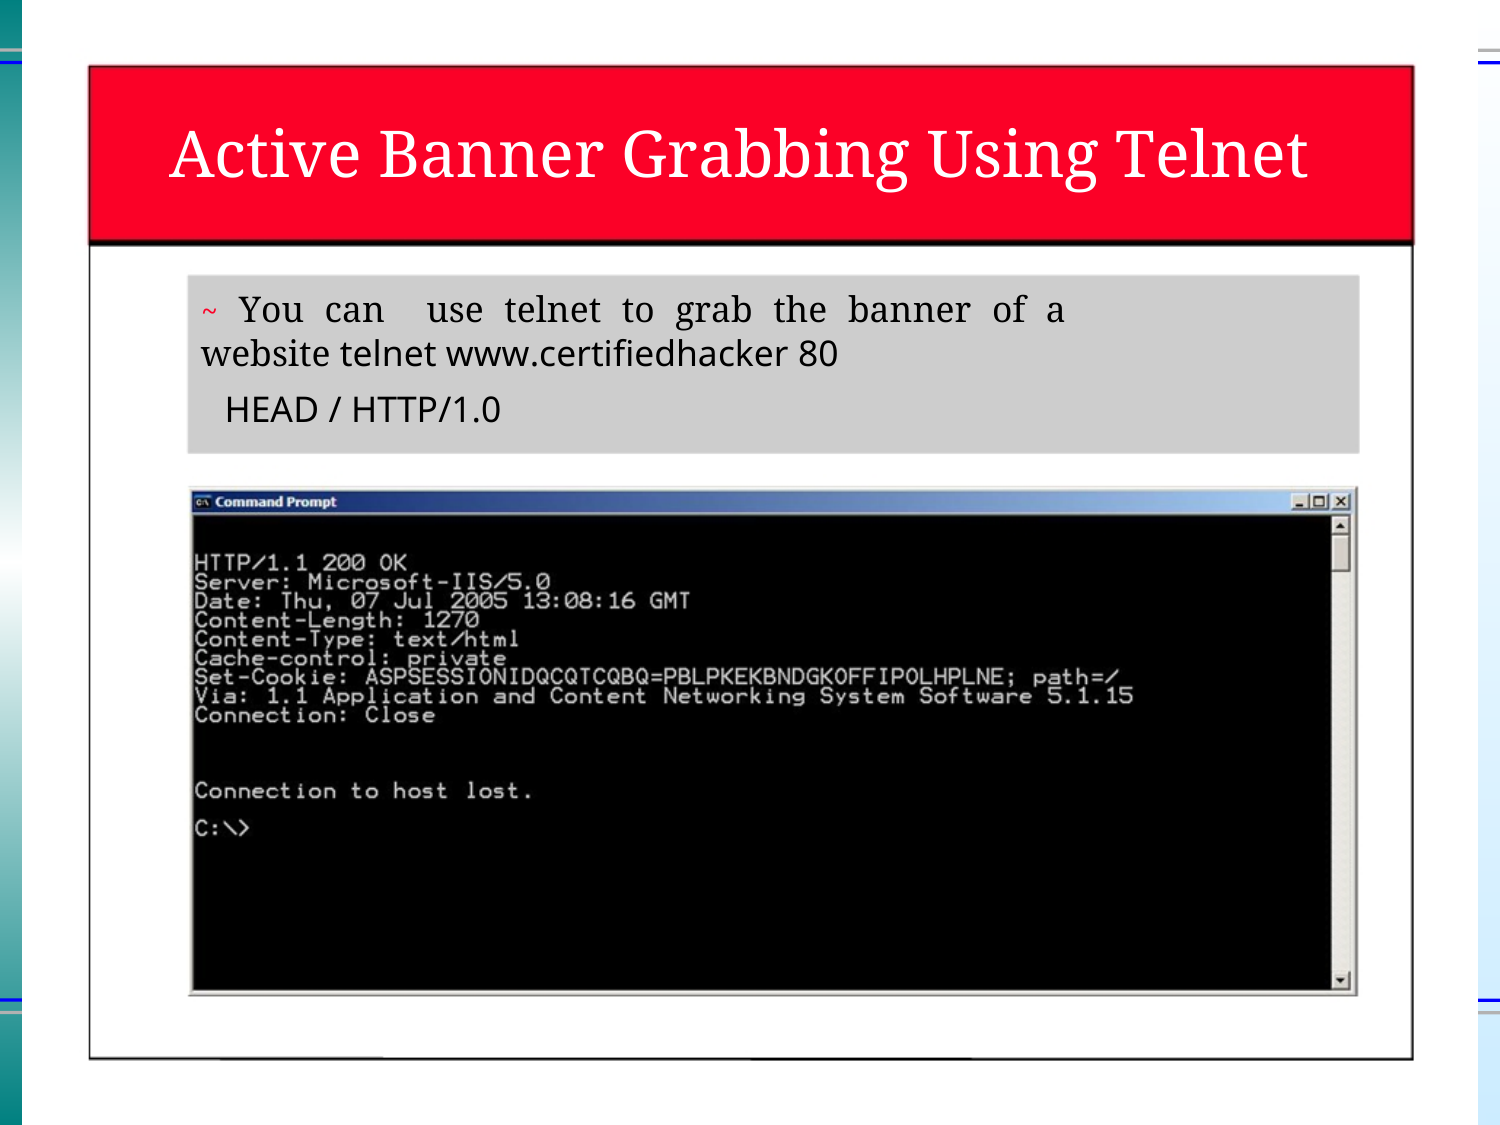

Active Banner Grabbing Using Telnet
~ You can use telnet to grab the banner of a website telnet www.certifiedhacker 80
HEAD / HTTP/1.0